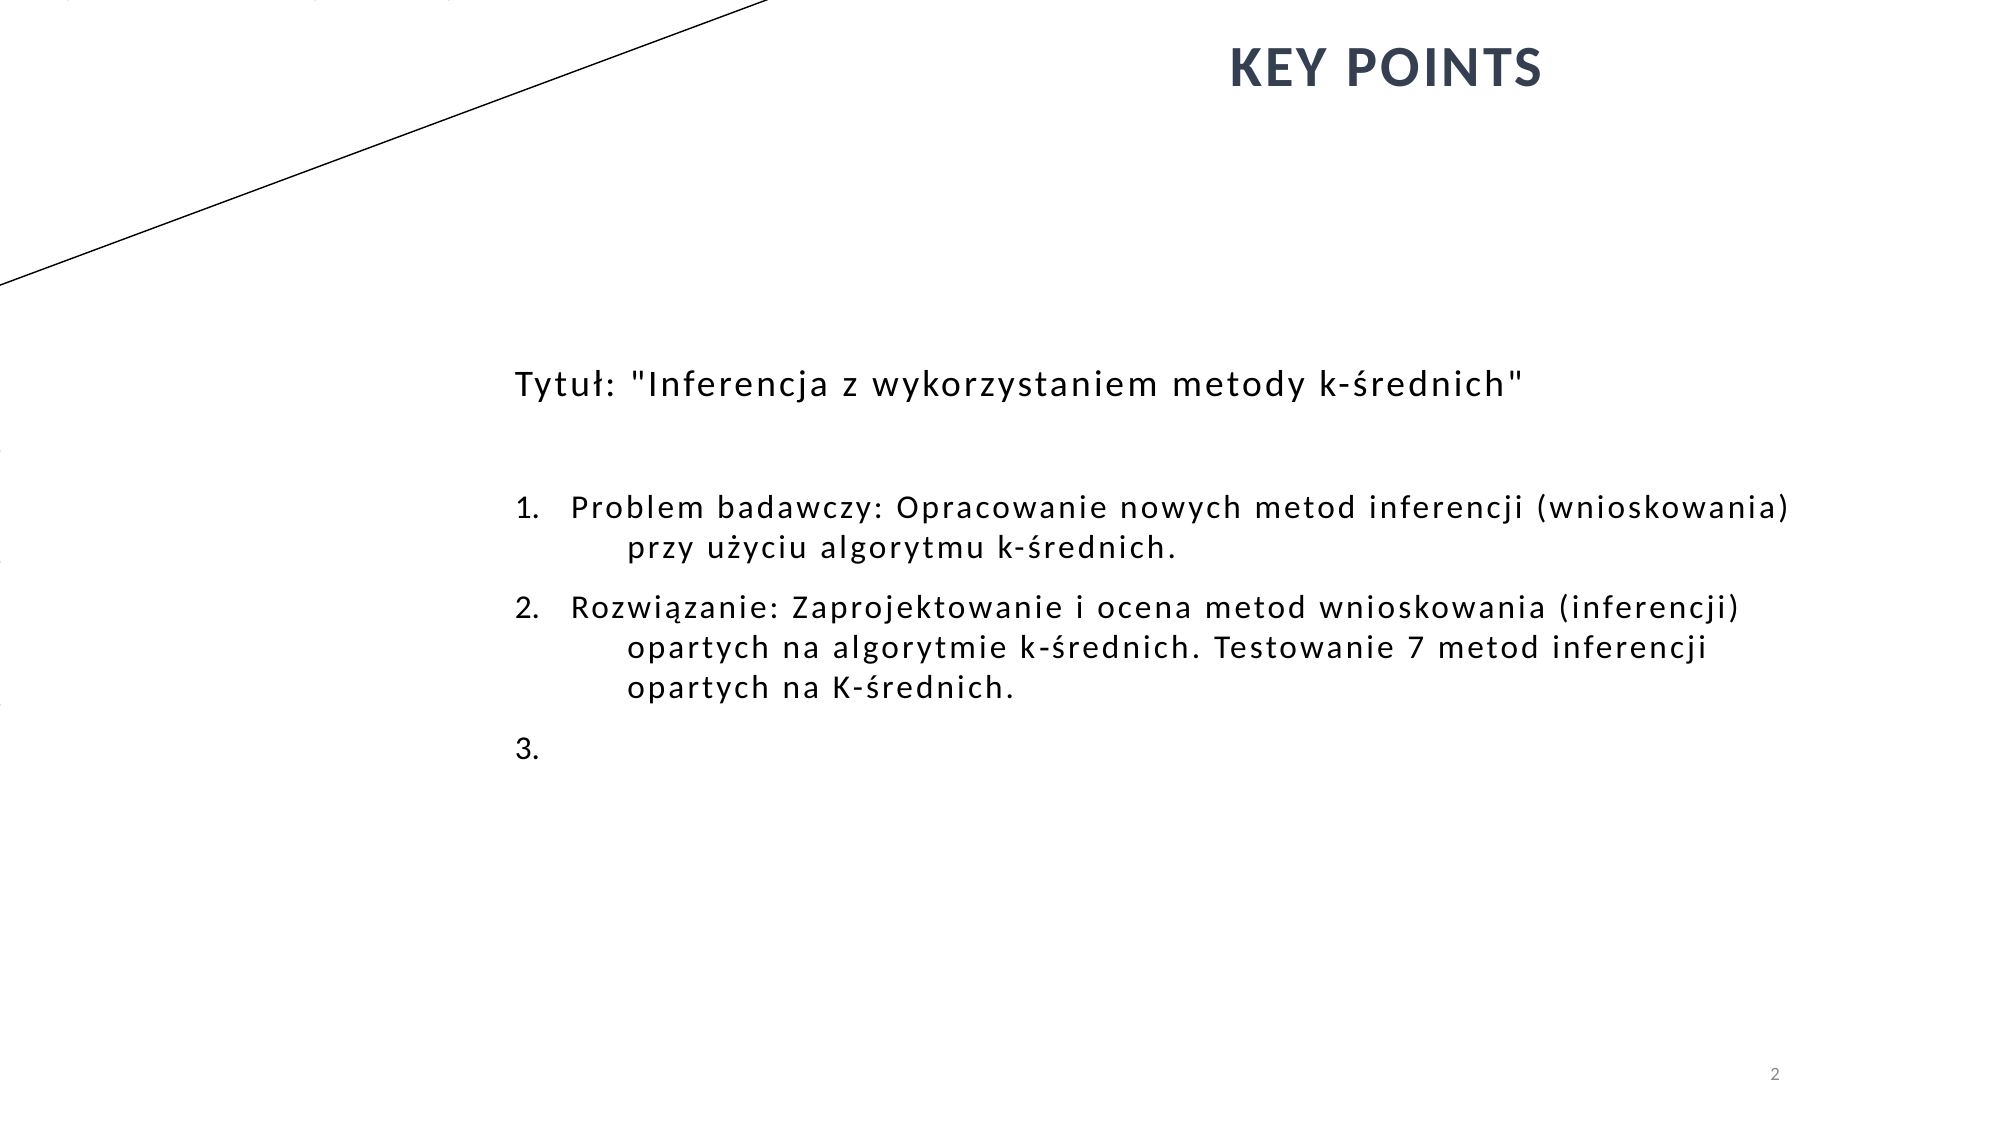

# Key points
Tytuł: "Inferencja z wykorzystaniem metody k-średnich"
Problem badawczy: Opracowanie nowych metod inferencji (wnioskowania) przy użyciu algorytmu k-średnich.
Rozwiązanie: Zaprojektowanie i ocena metod wnioskowania (inferencji) opartych na algorytmie k‑średnich. Testowanie 7 metod inferencji opartych na K-średnich.